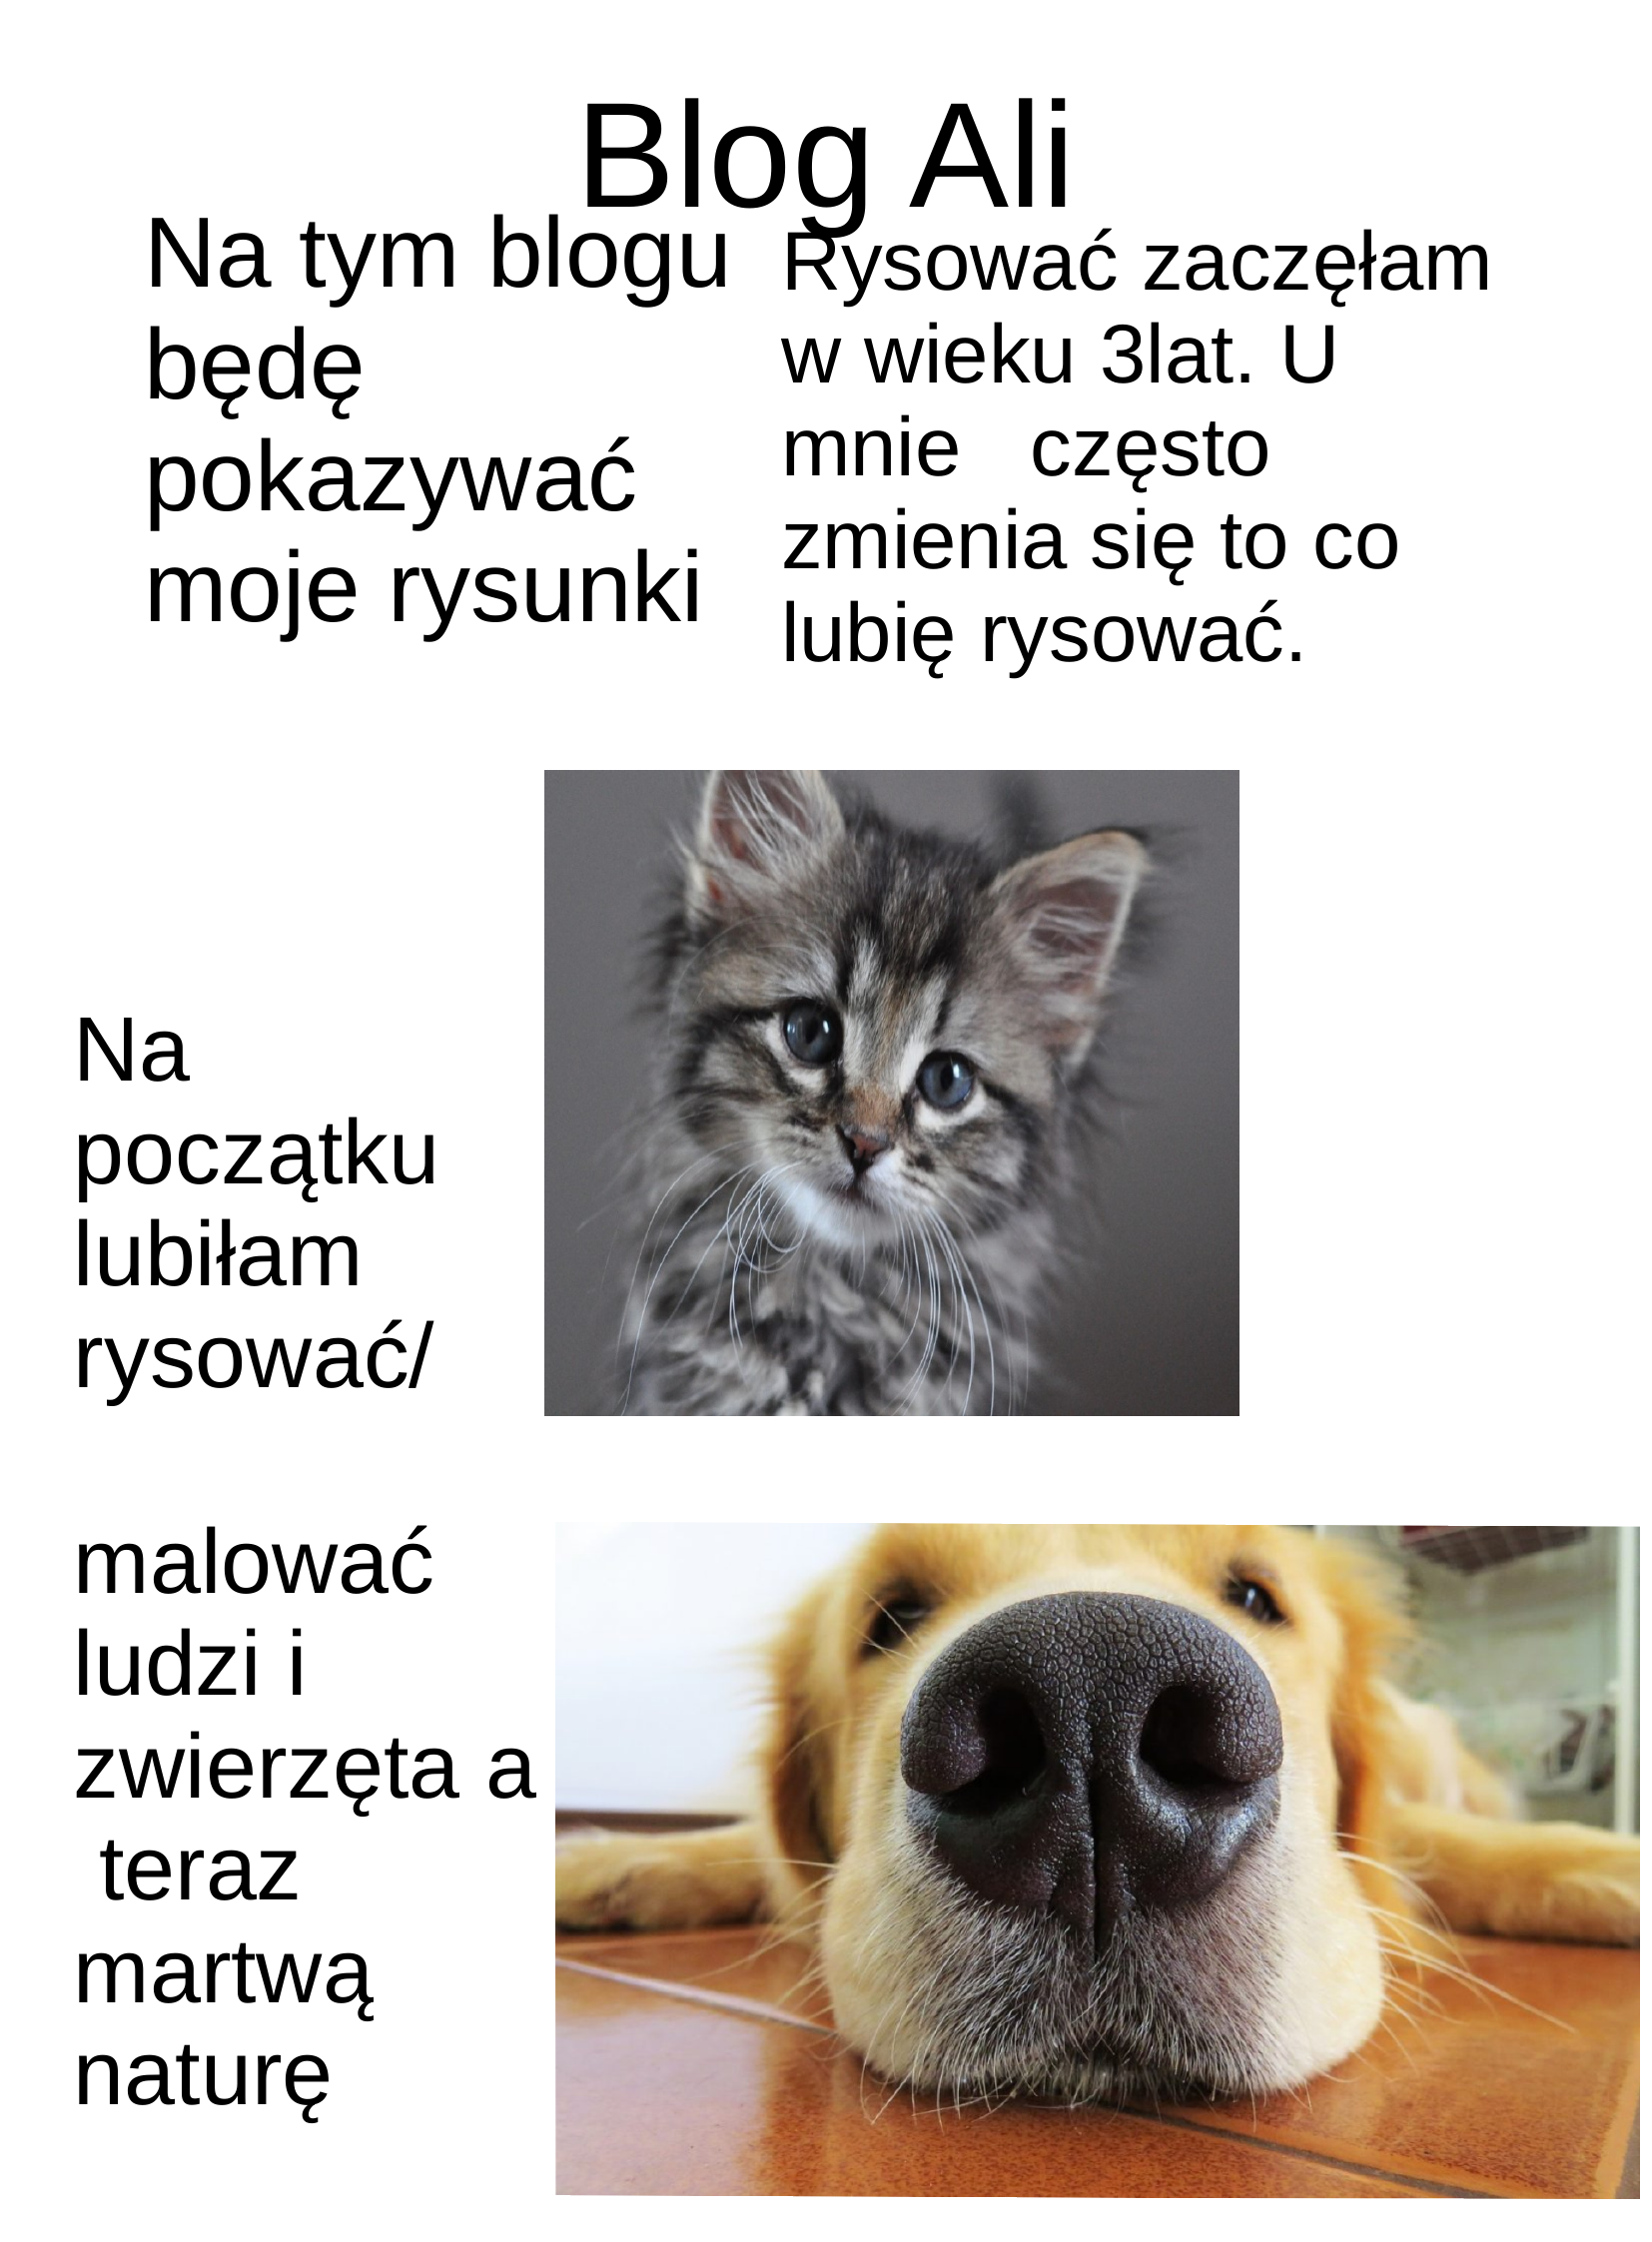

Blog Ali
#
Na tym blogu będę pokazywać moje rysunki
Rysować zaczęłam
w wieku 3lat. U mnie często zmienia się to co lubię rysować.
Na początku lubiłam rysować/ malować ludzi i zwierzęta a teraz martwą naturę